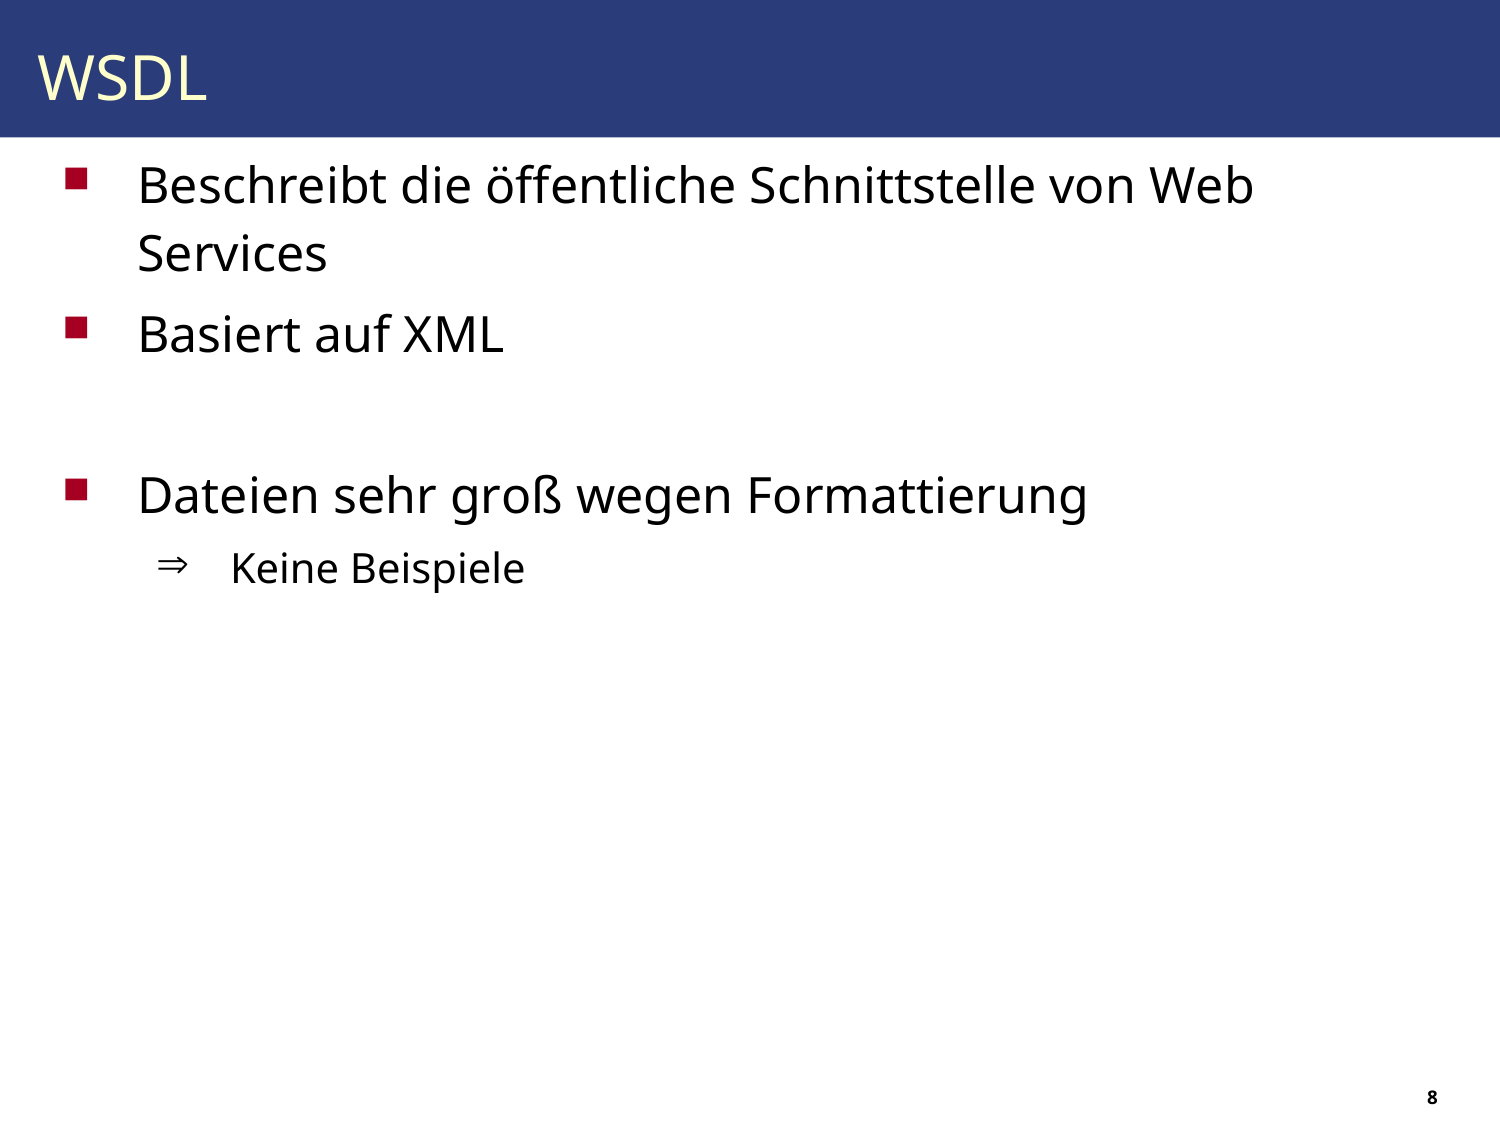

WSDL
# Beschreibt die öffentliche Schnittstelle von Web Services
Basiert auf XML
Dateien sehr groß wegen Formattierung
Keine Beispiele
8